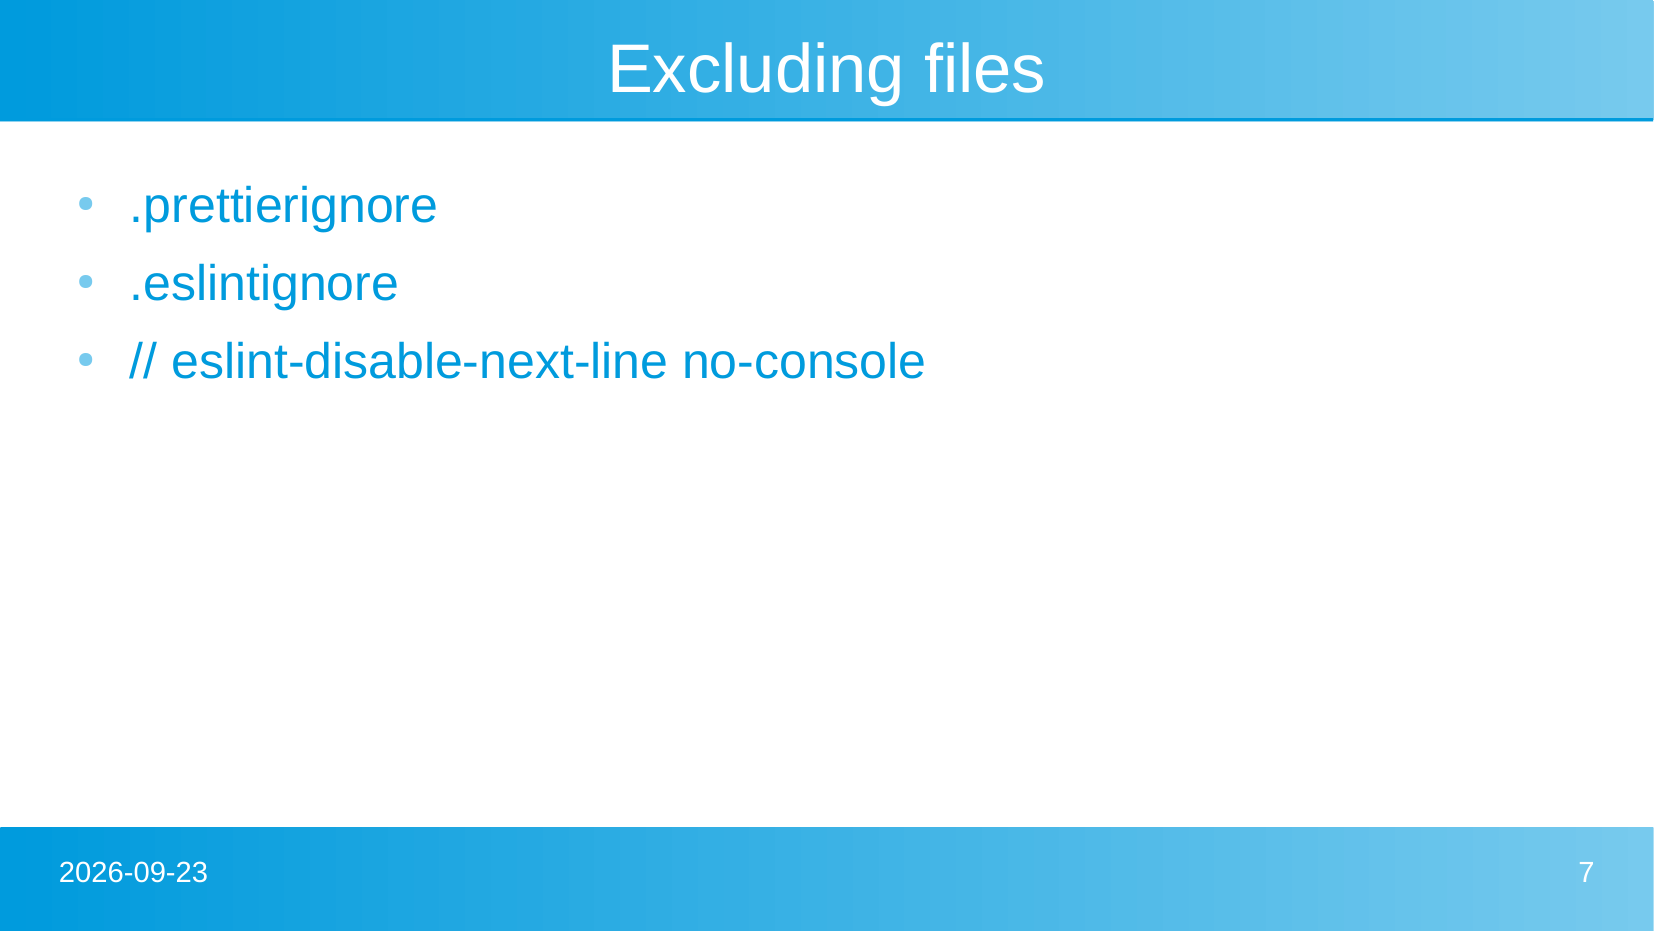

# Excluding files
.prettierignore
.eslintignore
// eslint-disable-next-line no-console
7